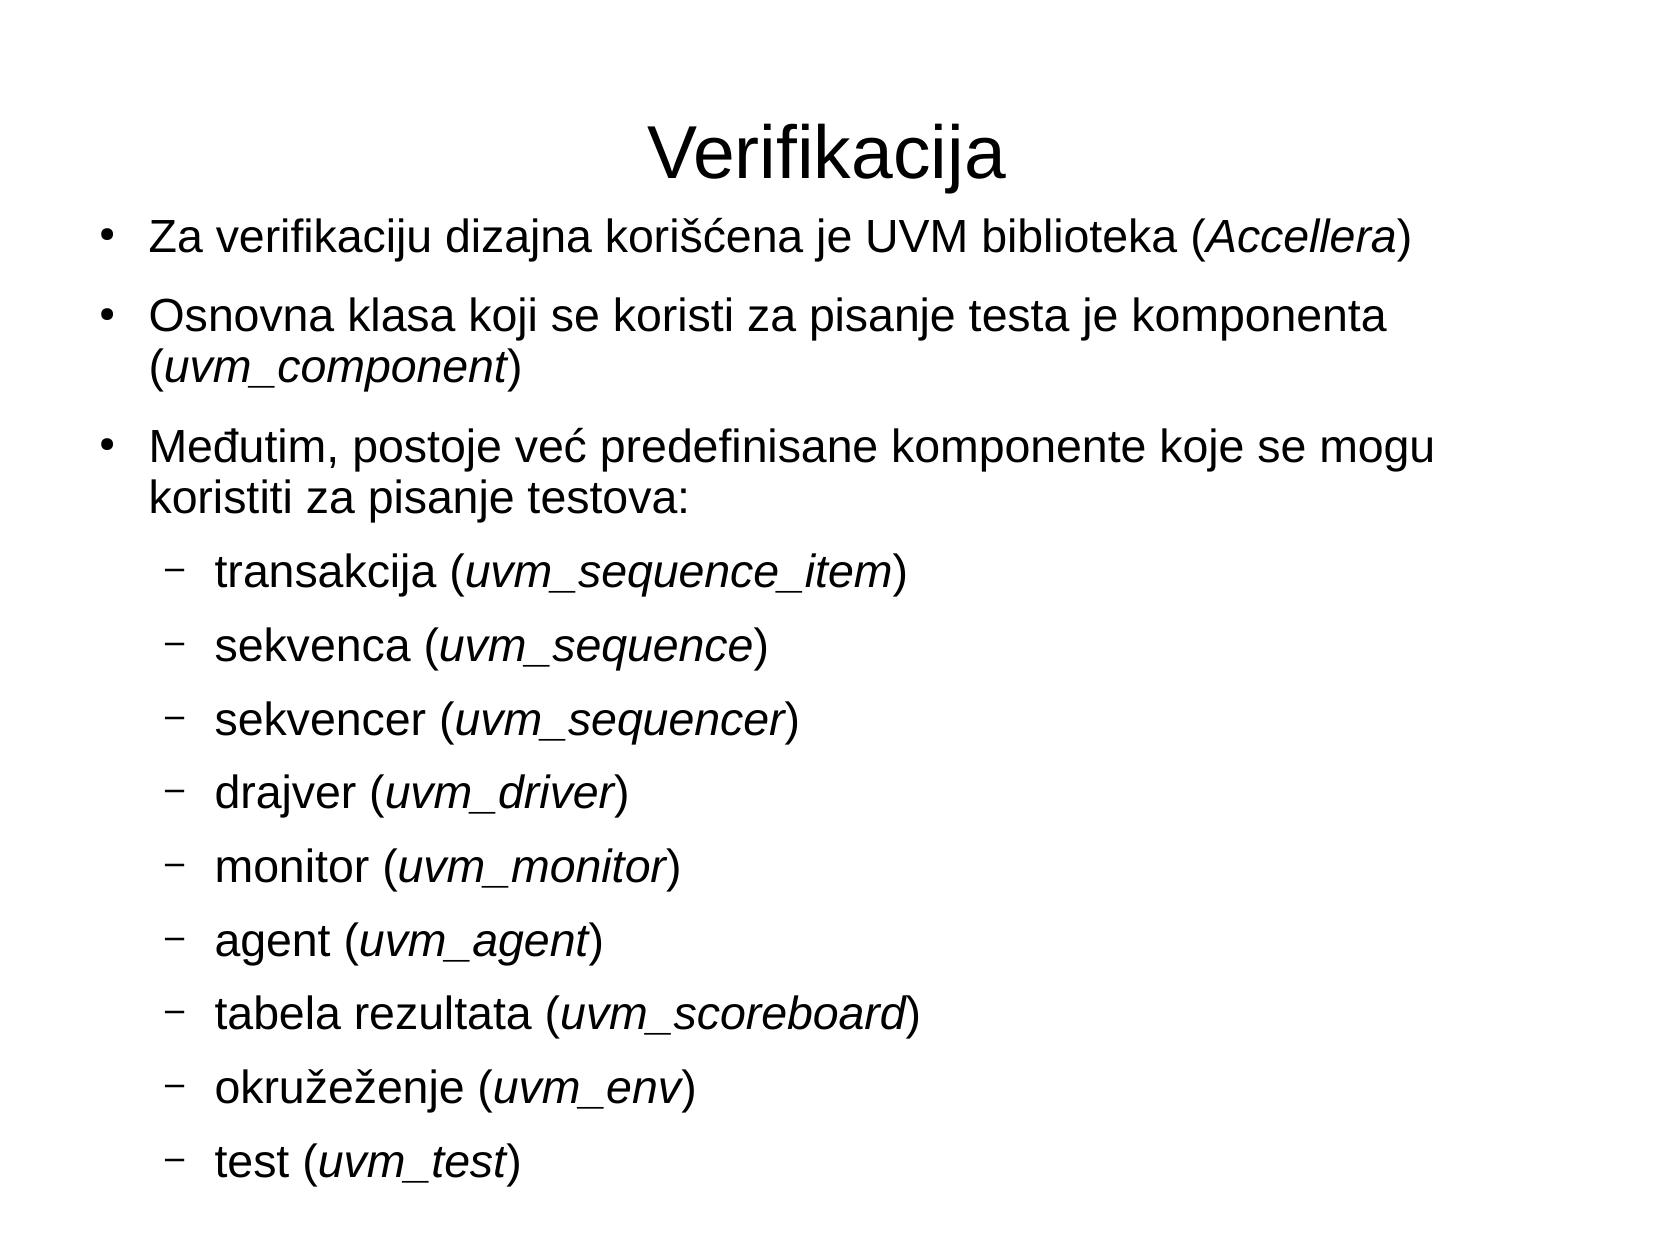

# Verifikacija
Za verifikaciju dizajna korišćena je UVM biblioteka (Accellera)
Osnovna klasa koji se koristi za pisanje testa je komponenta (uvm_component)
Međutim, postoje već predefinisane komponente koje se mogu koristiti za pisanje testova:
transakcija (uvm_sequence_item)
sekvenca (uvm_sequence)
sekvencer (uvm_sequencer)
drajver (uvm_driver)
monitor (uvm_monitor)
agent (uvm_agent)
tabela rezultata (uvm_scoreboard)
okružeženje (uvm_env)
test (uvm_test)